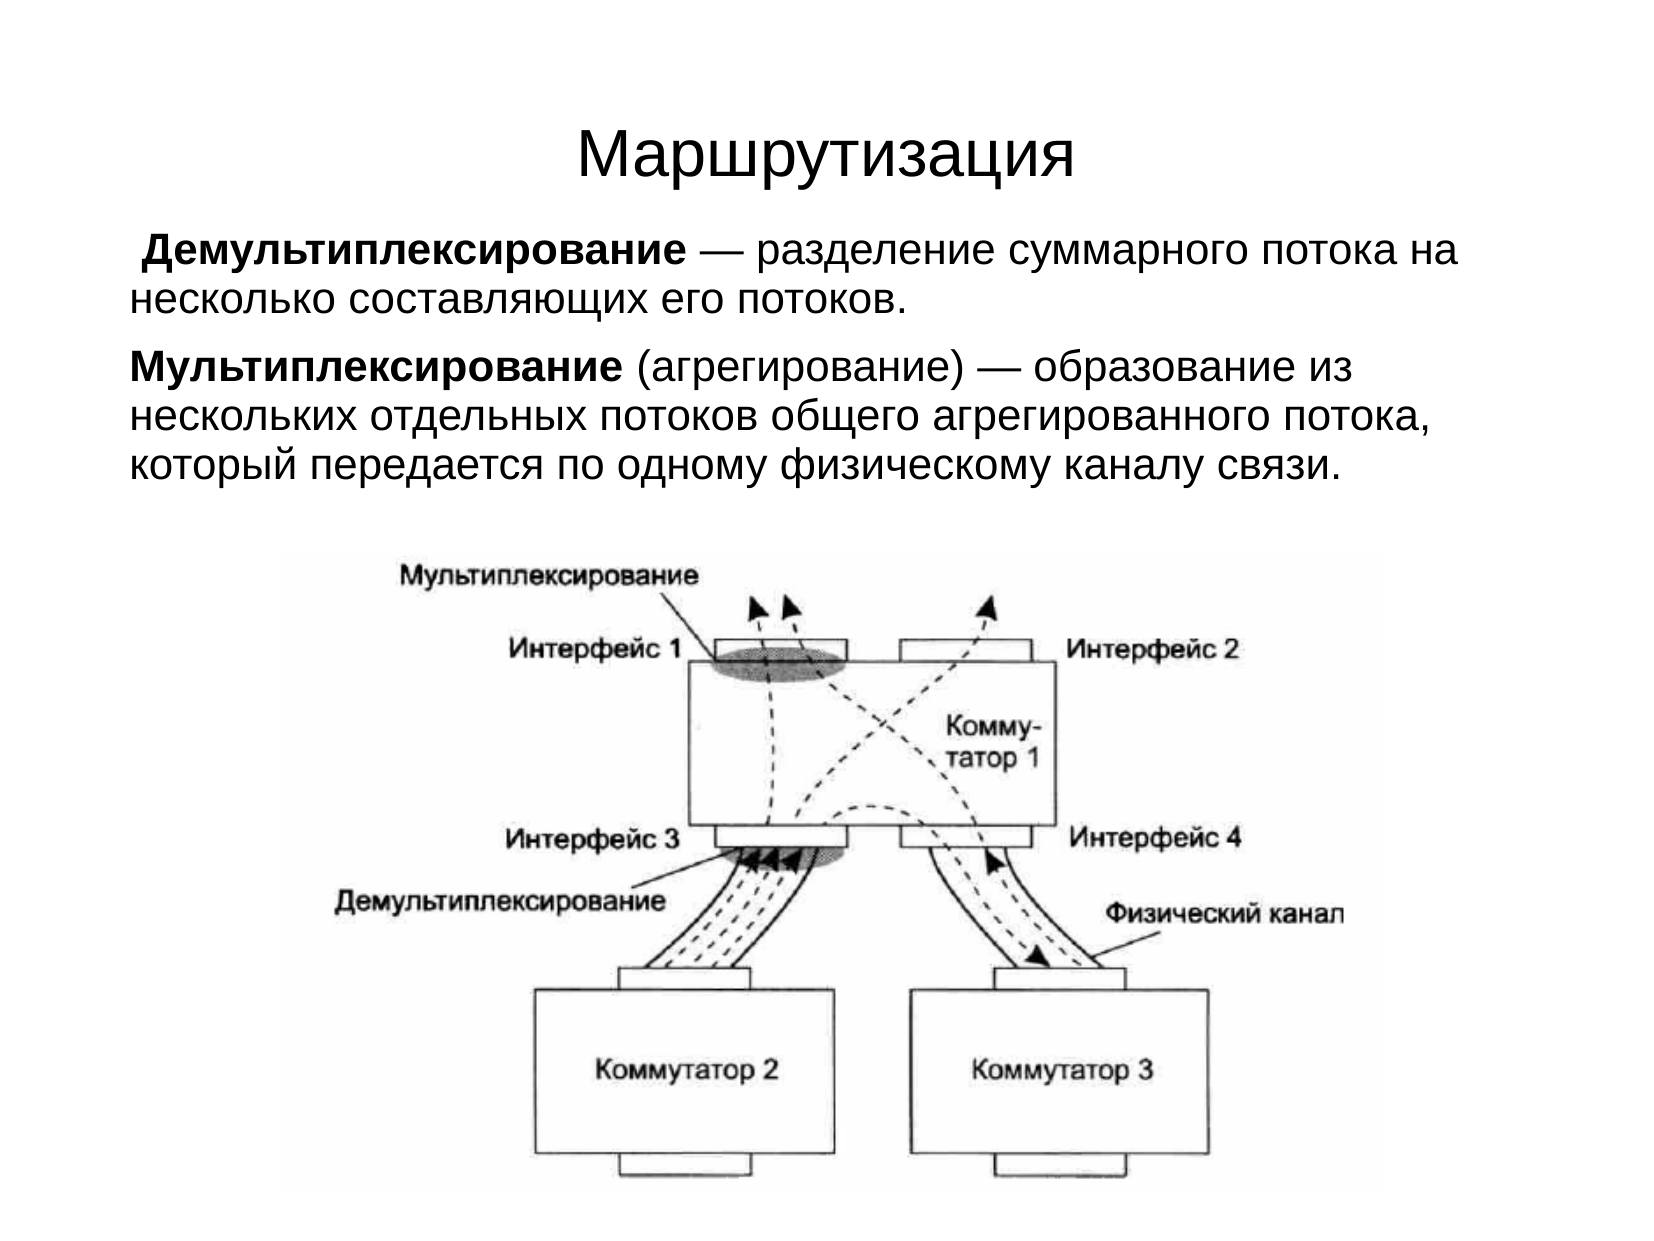

# Маршрутизация
 Демультиплексирование — разделение суммарного потока на несколько составляющих его потоков.
Мультиплексирование (агрегирование) — образование из нескольких отдельных потоков общего агрегированного потока, который передается по одному физическому каналу связи.